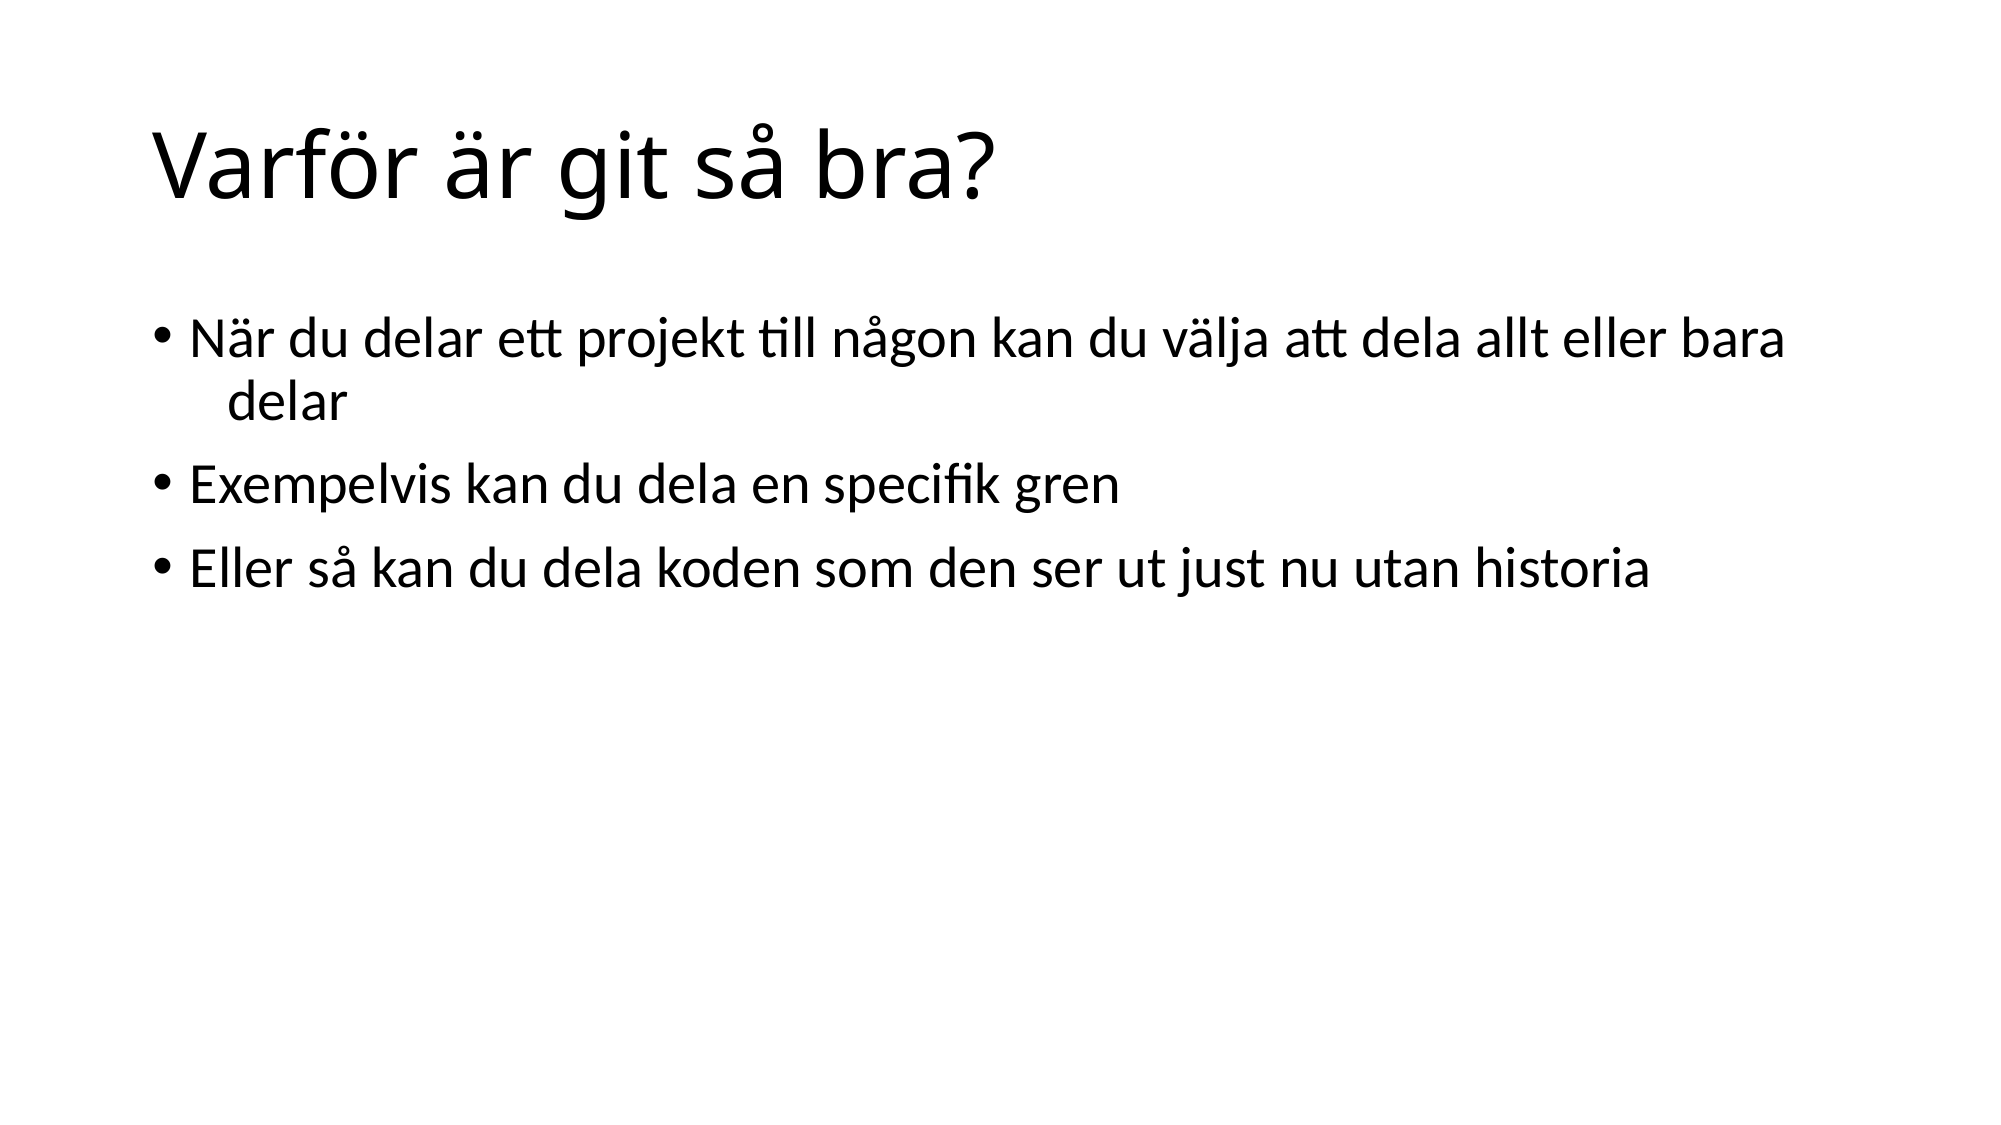

# Varför är git så bra?
När du delar ett projekt till någon kan du välja att dela allt eller bara delar
Exempelvis kan du dela en specifik gren
Eller så kan du dela koden som den ser ut just nu utan historia